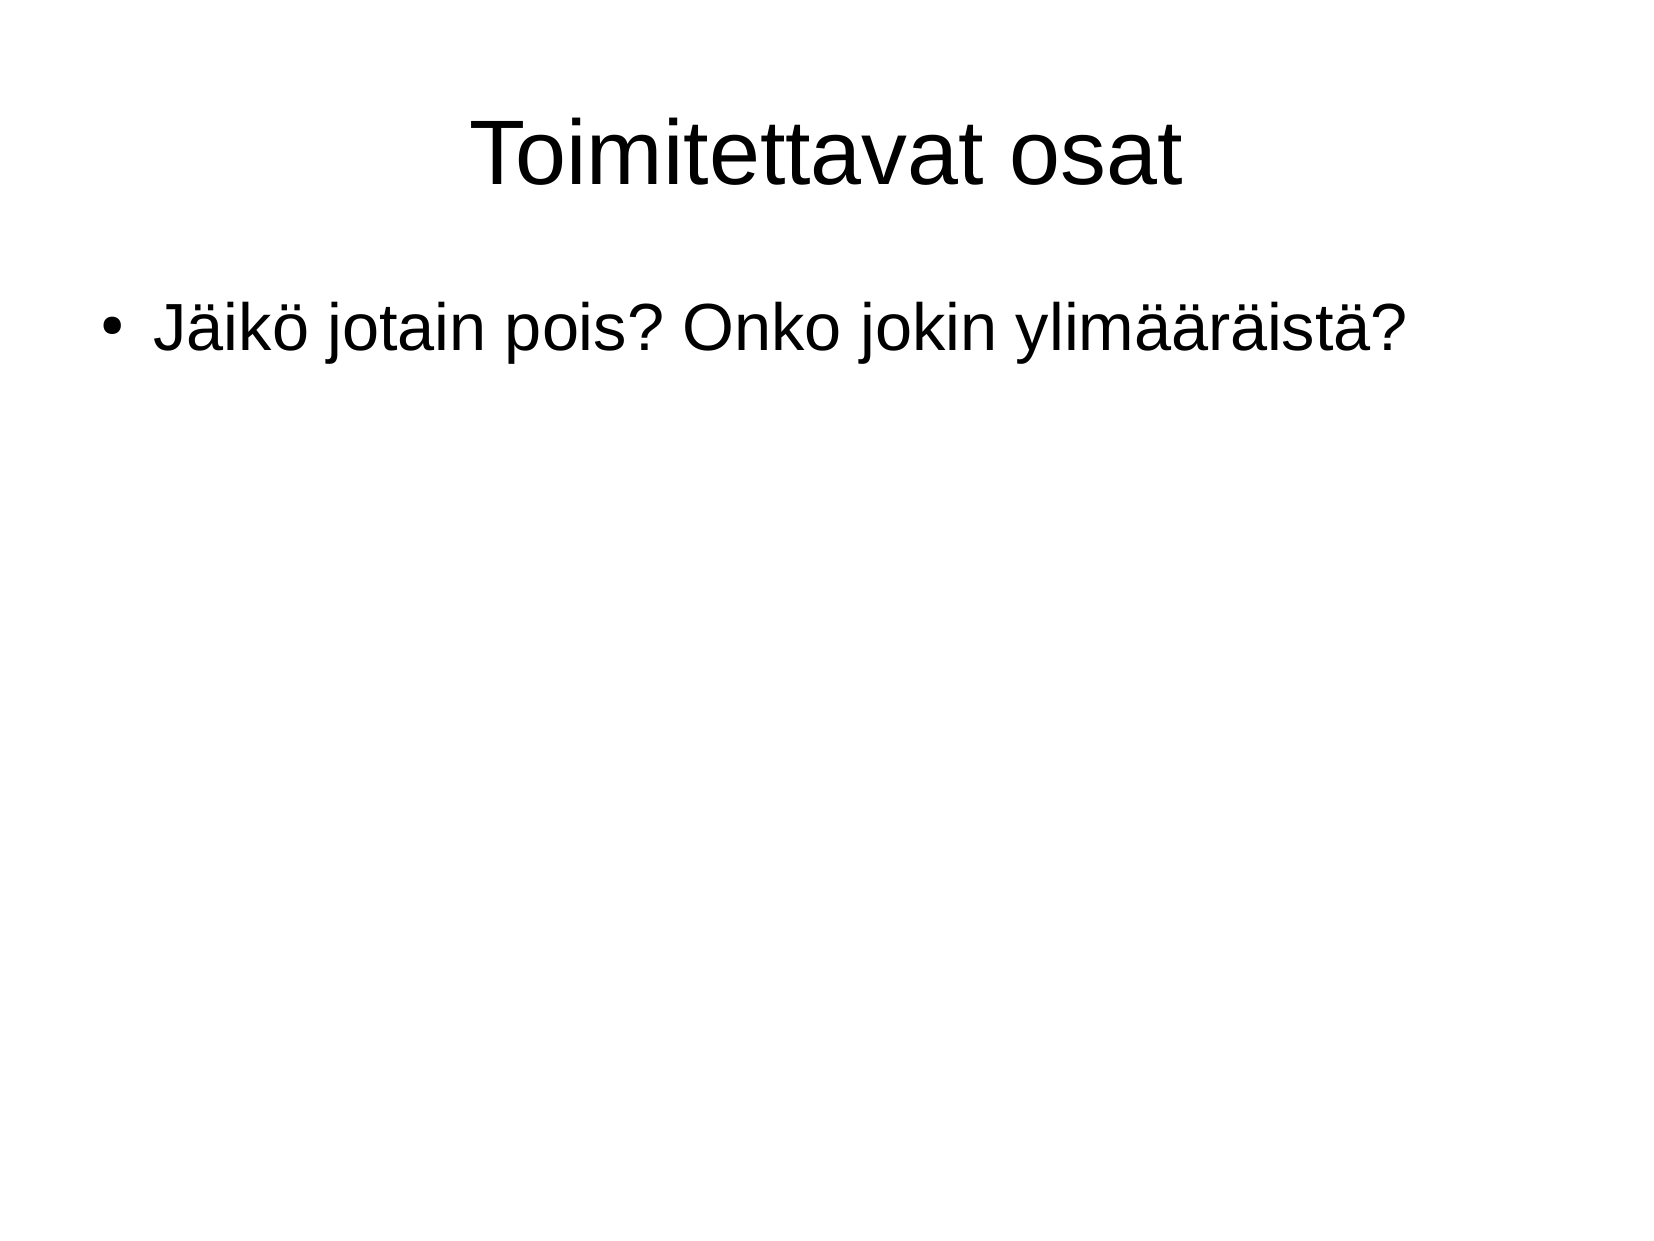

# Toimitettavat osat
Jäikö jotain pois? Onko jokin ylimääräistä?